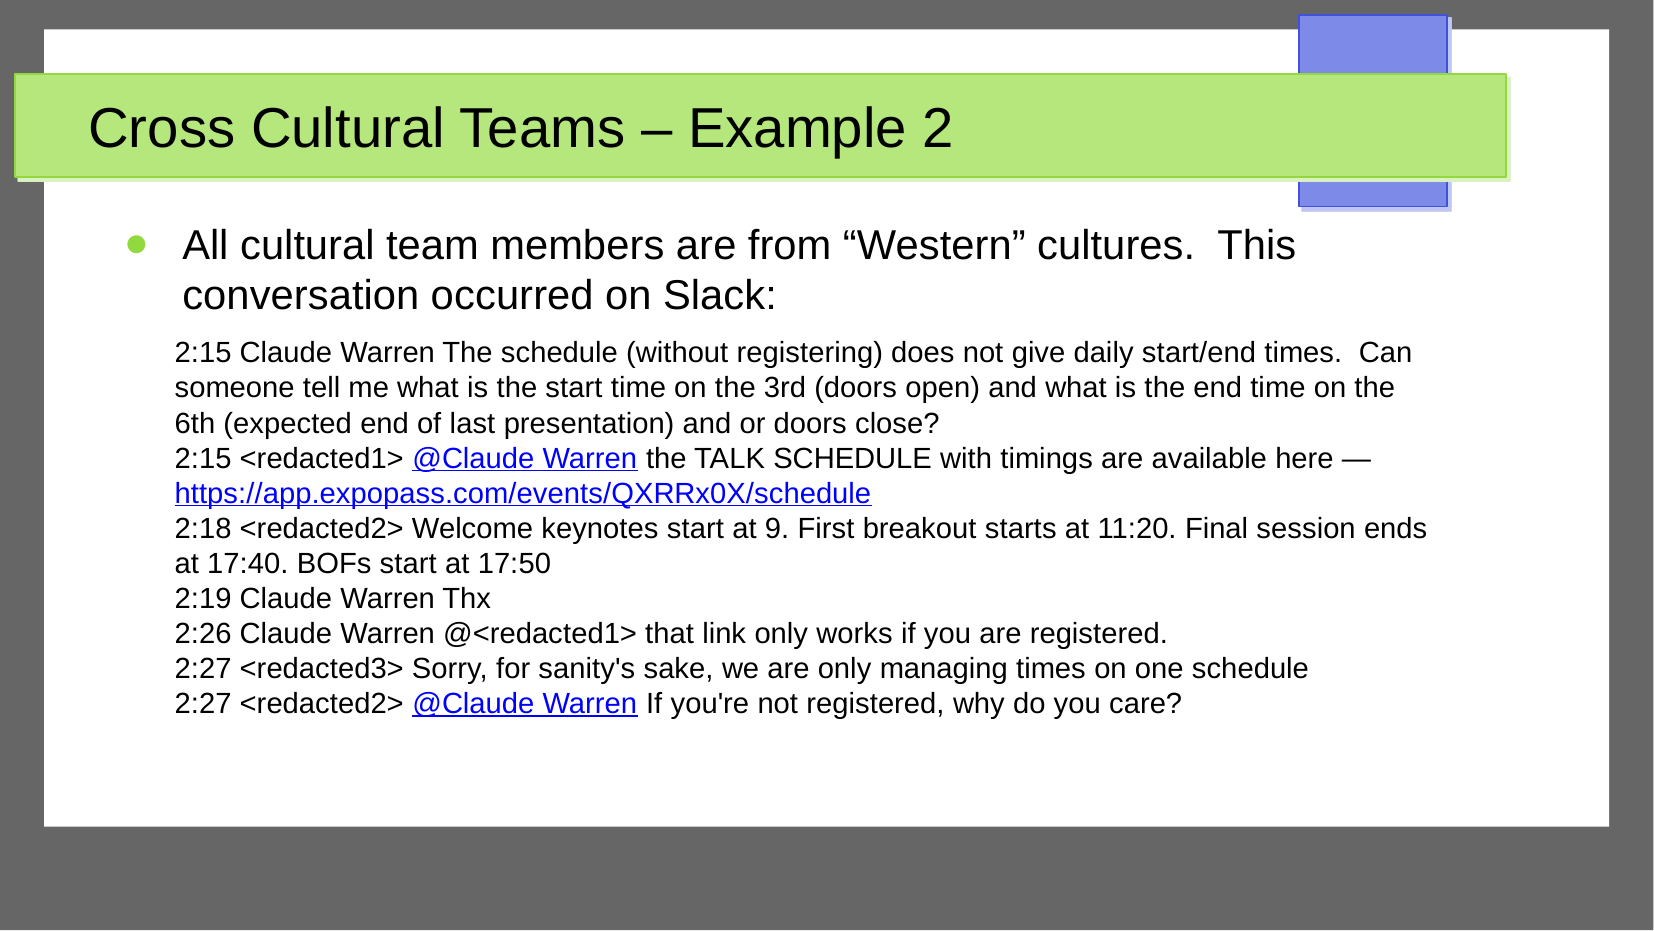

Cross Cultural Teams – Example 2
All cultural team members are from “Western” cultures. This conversation occurred on Slack:
2:15 Claude Warren The schedule (without registering) does not give daily start/end times.  Can someone tell me what is the start time on the 3rd (doors open) and what is the end time on the 6th (expected end of last presentation) and or doors close?
2:15 <redacted1> @Claude Warren the TALK SCHEDULE with timings are available here — https://app.expopass.com/events/QXRRx0X/schedule
2:18 <redacted2> Welcome keynotes start at 9. First breakout starts at 11:20. Final session ends at 17:40. BOFs start at 17:50
2:19 Claude Warren Thx
2:26 Claude Warren @<redacted1> that link only works if you are registered.
2:27 <redacted3> Sorry, for sanity's sake, we are only managing times on one schedule
2:27 <redacted2> @Claude Warren If you're not registered, why do you care?